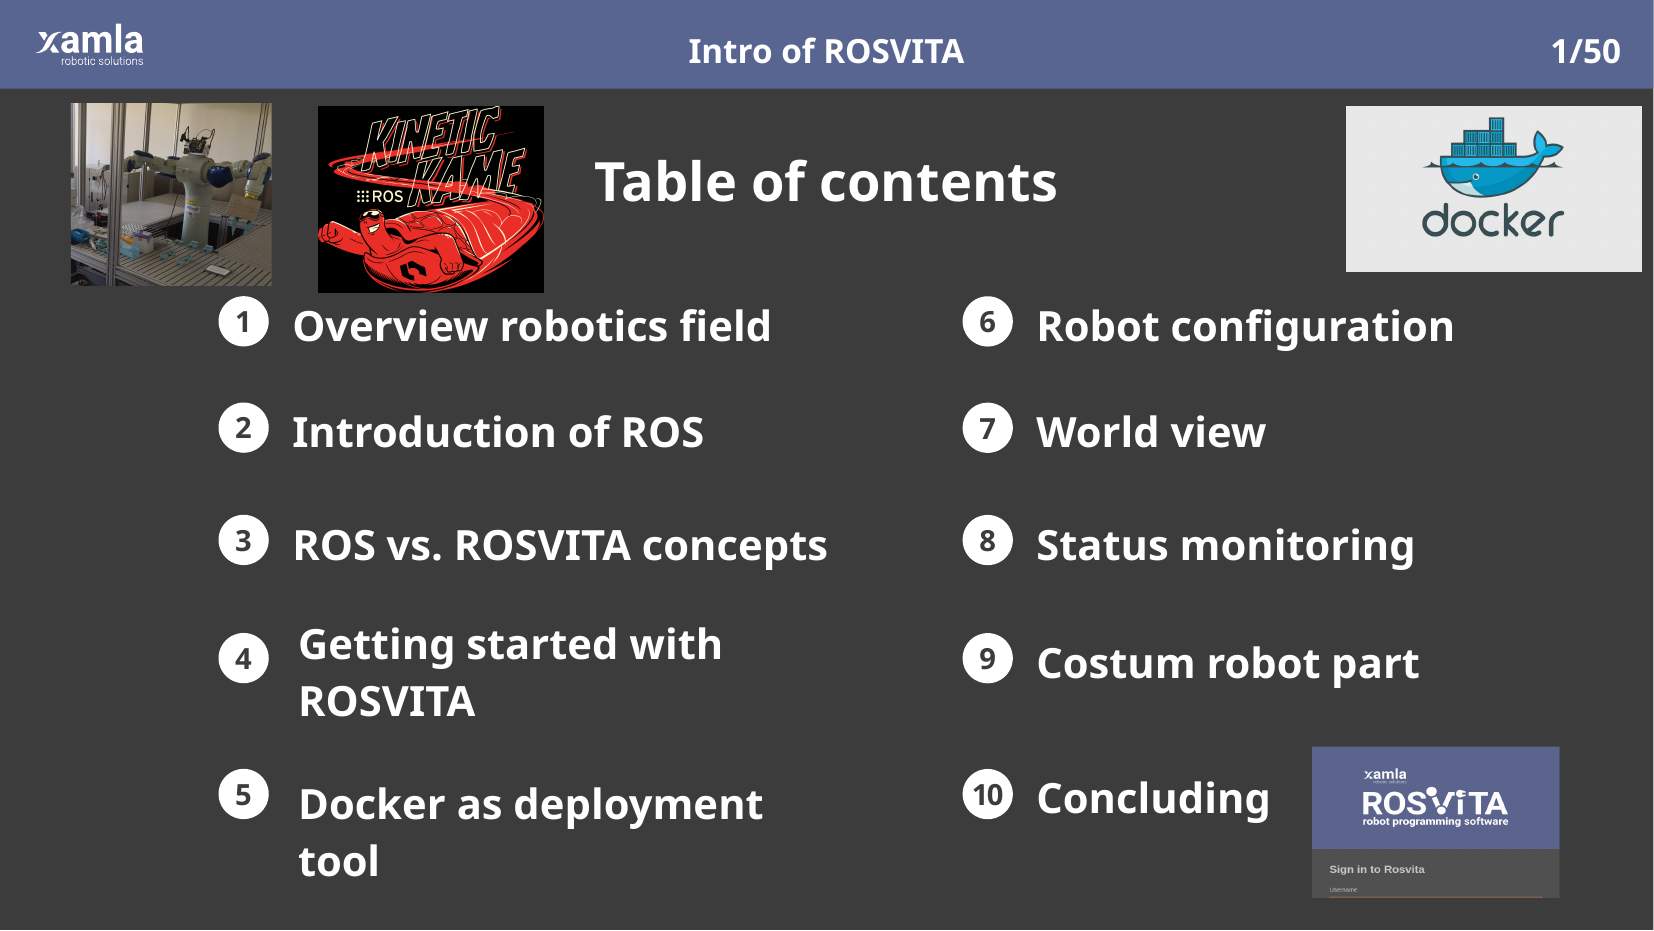

Intro of ROSVITA
1/50
Table of contents
Overview robotics field
Robot configuration
1
6
Introduction of ROS
World view
2
7
ROS vs. ROSVITA concepts
Status monitoring
3
8
Getting started with ROSVITA
Costum robot part
4
9
Concluding
Docker as deployment tool
5
10